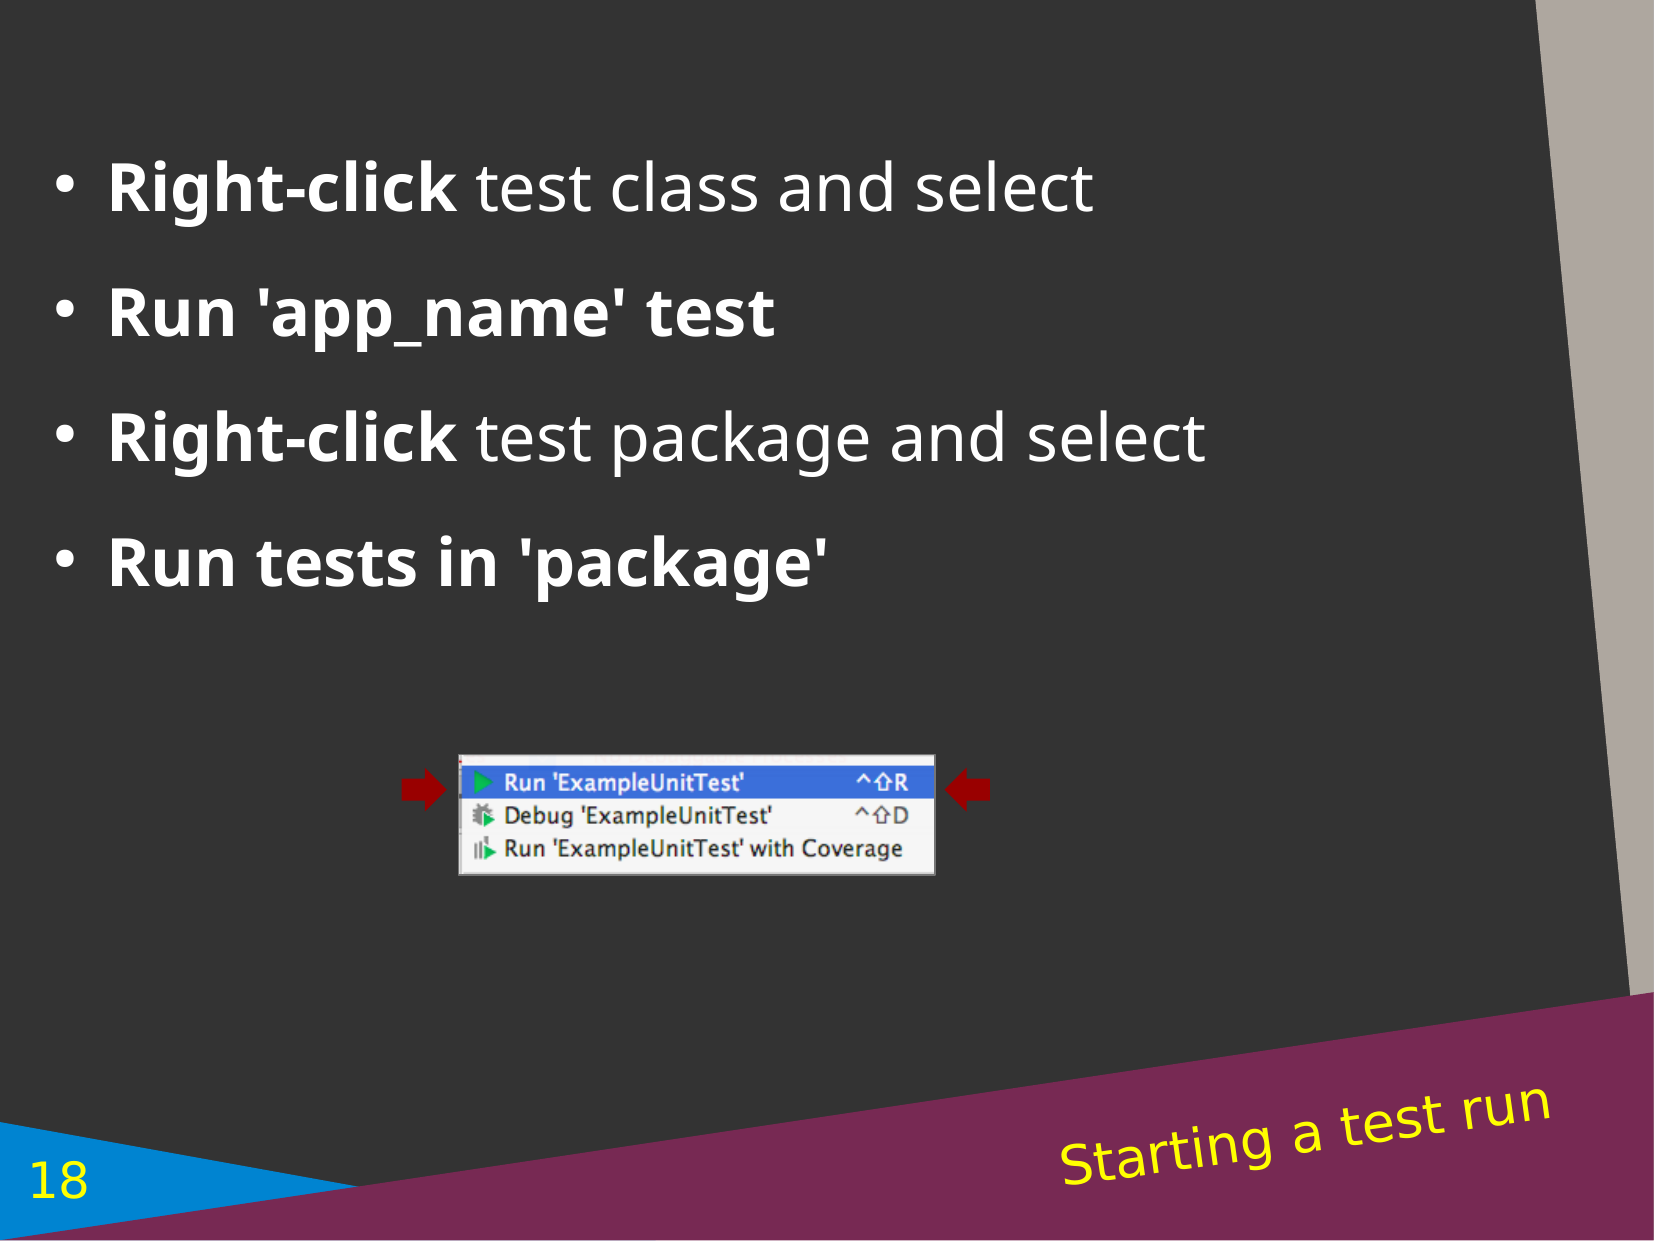

Right-click test class and select
Run 'app_name' test
Right-click test package and select
Run tests in 'package'
# Starting a test run
18